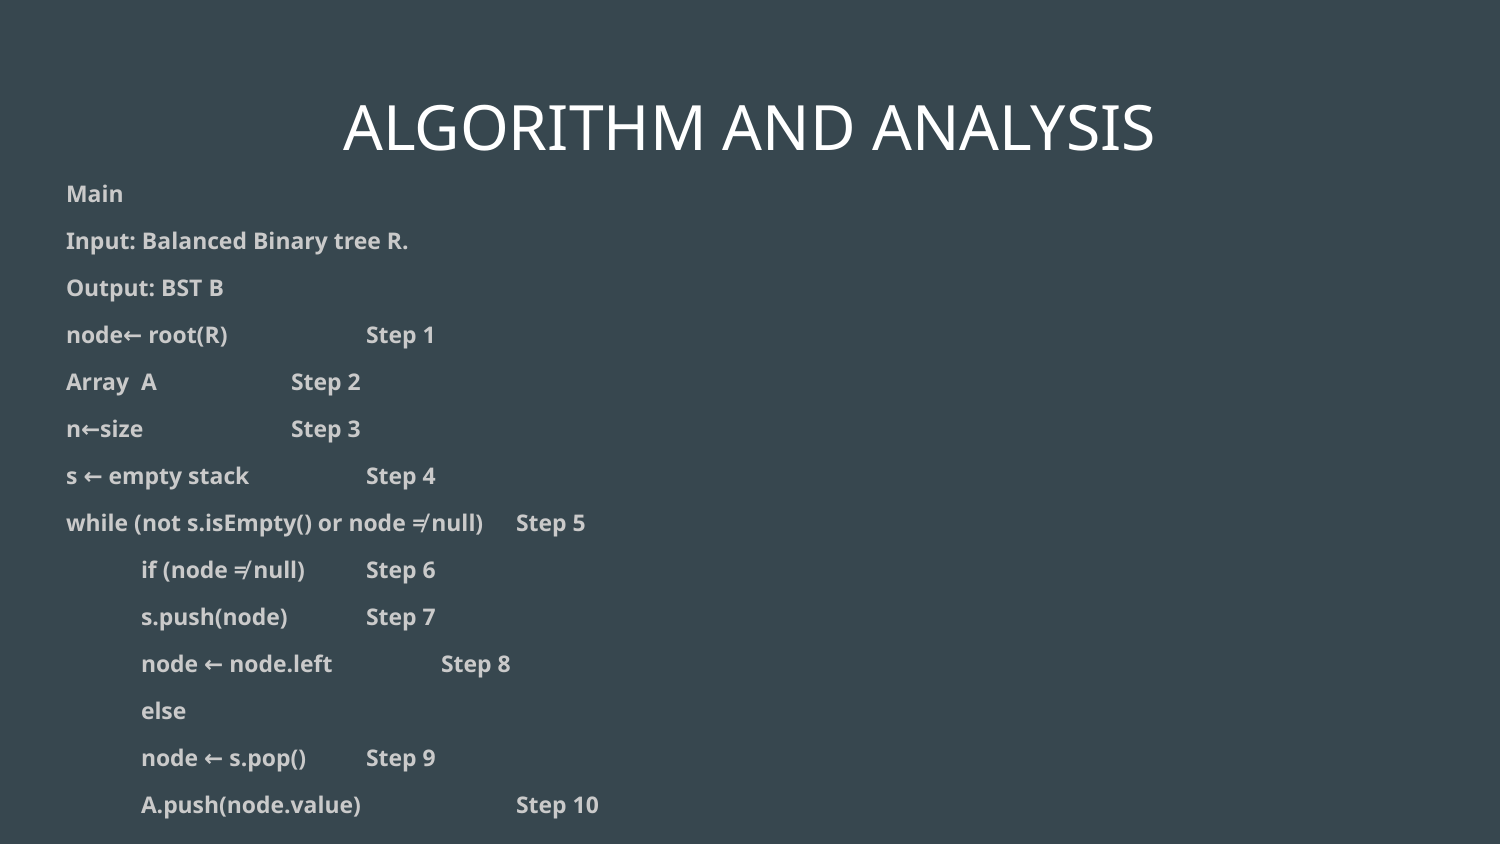

# ALGORITHM AND ANALYSIS
Main
Input: Balanced Binary tree R.
Output: BST B
node← root(R) 	Step 1
Array	A 	Step 2
n←size 	Step 3
s ← empty stack 	Step 4
while (not s.isEmpty() or node ≠ null) 	Step 5
	if (node ≠ null) 	Step 6
 	s.push(node) 	Step 7
 	node ← node.left 	Step 8
	else
 	node ← s.pop() 	Step 9
 	A.push(node.value) 	Step 10